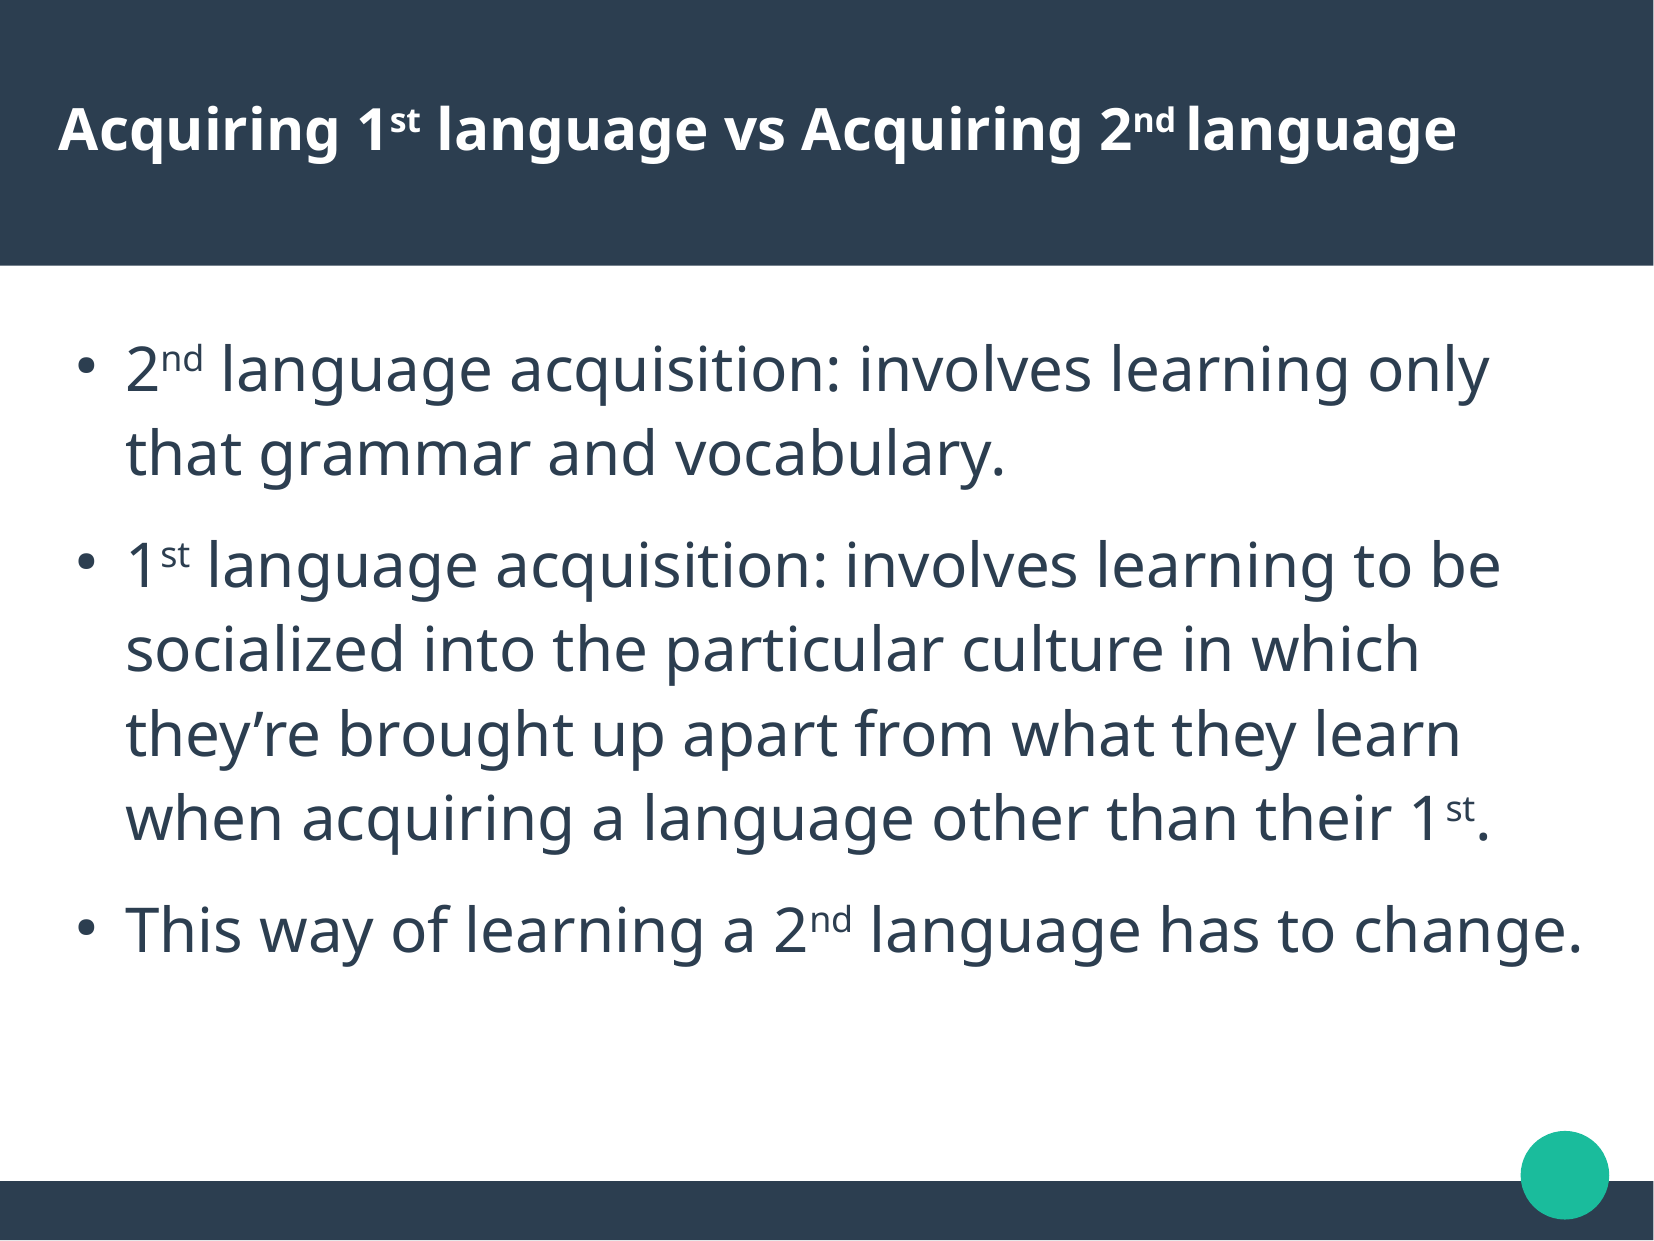

# Acquiring 1st language vs Acquiring 2nd language
2nd language acquisition: involves learning only that grammar and vocabulary.
1st language acquisition: involves learning to be socialized into the particular culture in which they’re brought up apart from what they learn when acquiring a language other than their 1st.
This way of learning a 2nd language has to change.